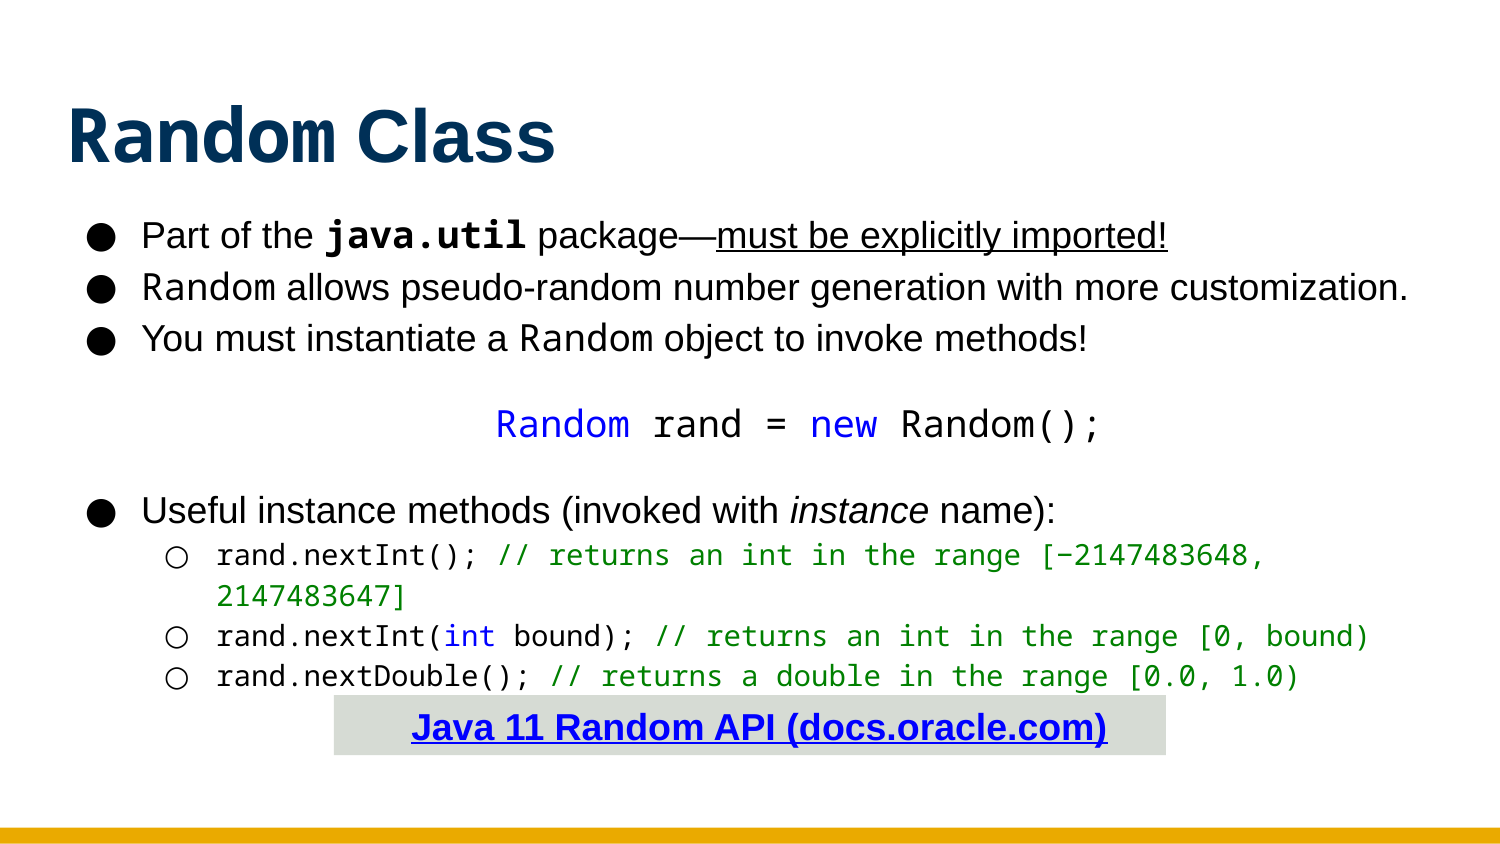

# Random Class
Part of the java.util package—must be explicitly imported!
Random allows pseudo-random number generation with more customization.
You must instantiate a Random object to invoke methods!
Random rand = new Random();
Useful instance methods (invoked with instance name):
rand.nextInt(); // returns an int in the range [−2147483648, 2147483647]
rand.nextInt(int bound); // returns an int in the range [0, bound)
rand.nextDouble(); // returns a double in the range [0.0, 1.0)
Java 11 Random API (docs.oracle.com)